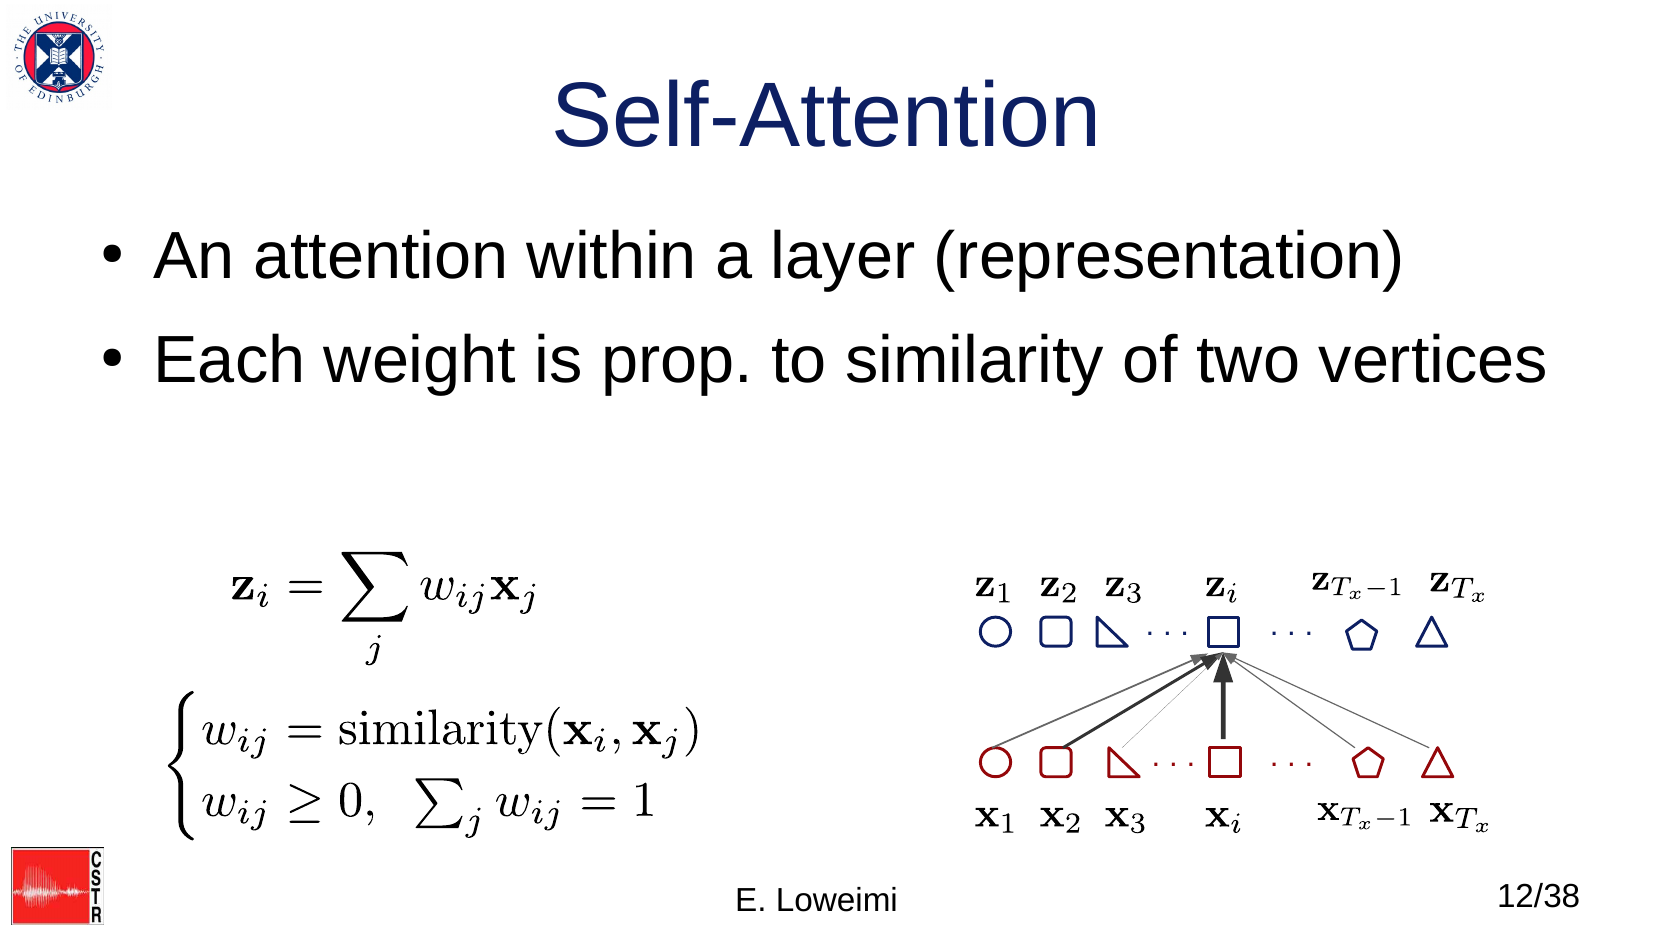

# Self-Attention
An attention within a layer (representation)
Each weight is prop. to similarity of two vertices
. . .
. . .
. . .
. . .
12/38
E. Loweimi